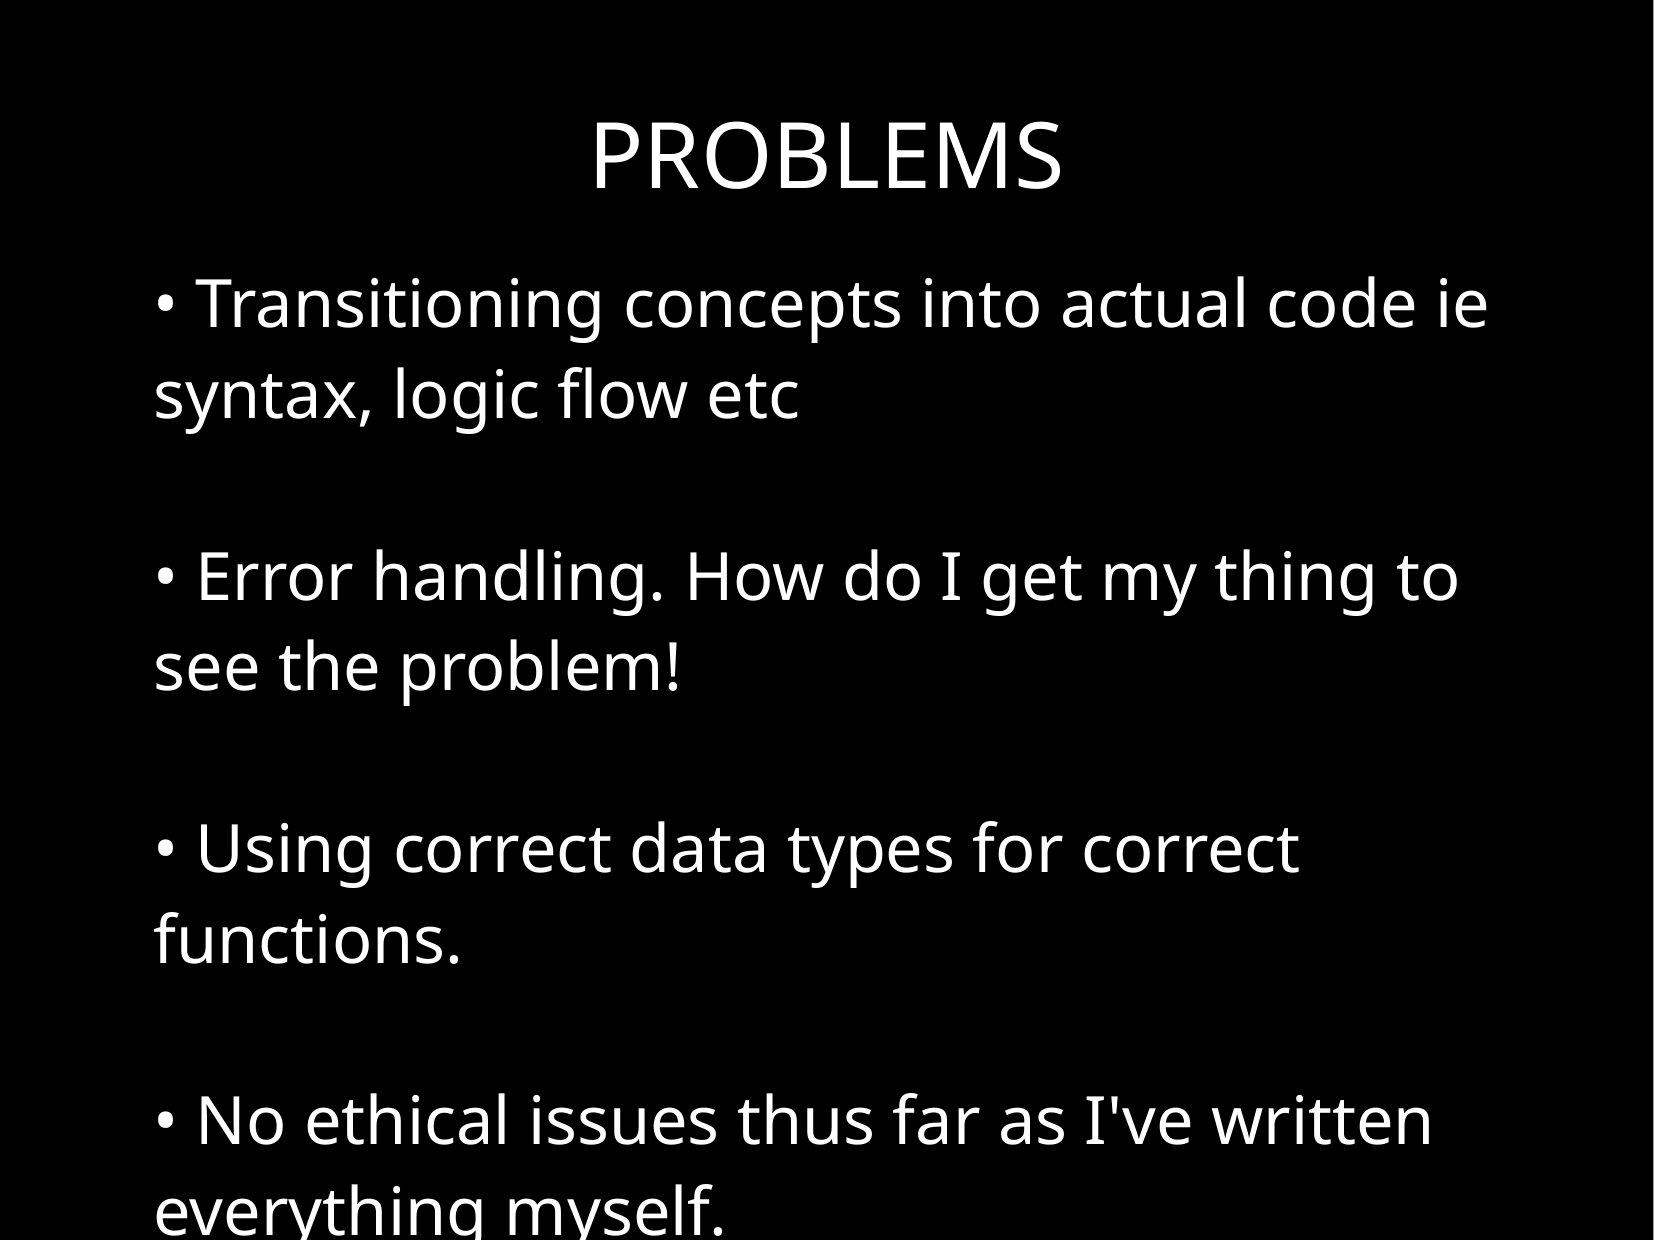

# PROBLEMS
• Transitioning concepts into actual code ie syntax, logic flow etc
• Error handling. How do I get my thing to see the problem!
• Using correct data types for correct functions.
• No ethical issues thus far as I've written everything myself.